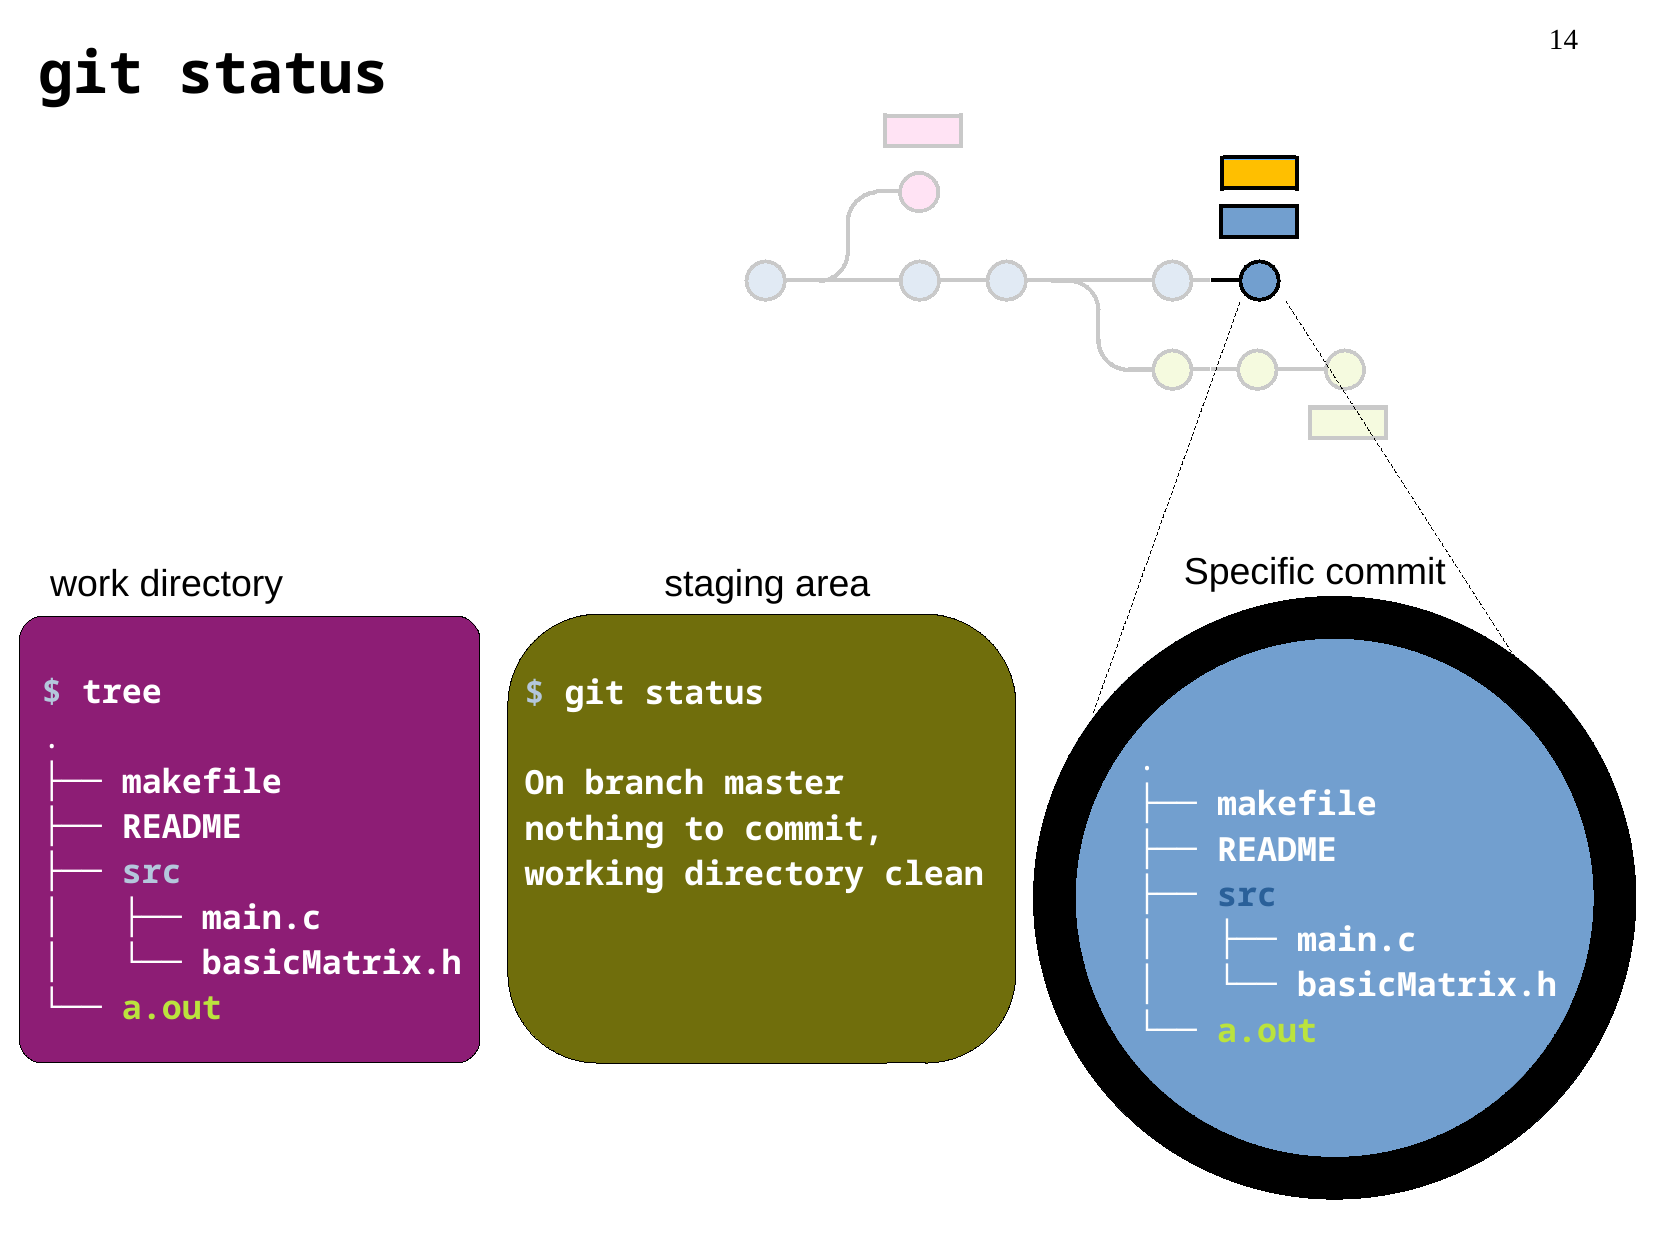

git status
14
Specific commit
work directory
staging area
$ tree
.
├── makefile
├── README
├── src
│   ├── main.c
│   └── basicMatrix.h
└── a.out
$ git status
On branch master
nothing to commit,
working directory clean
.
├── makefile
├── README
├── src
│   ├── main.c
│   └── basicMatrix.h
└── a.out